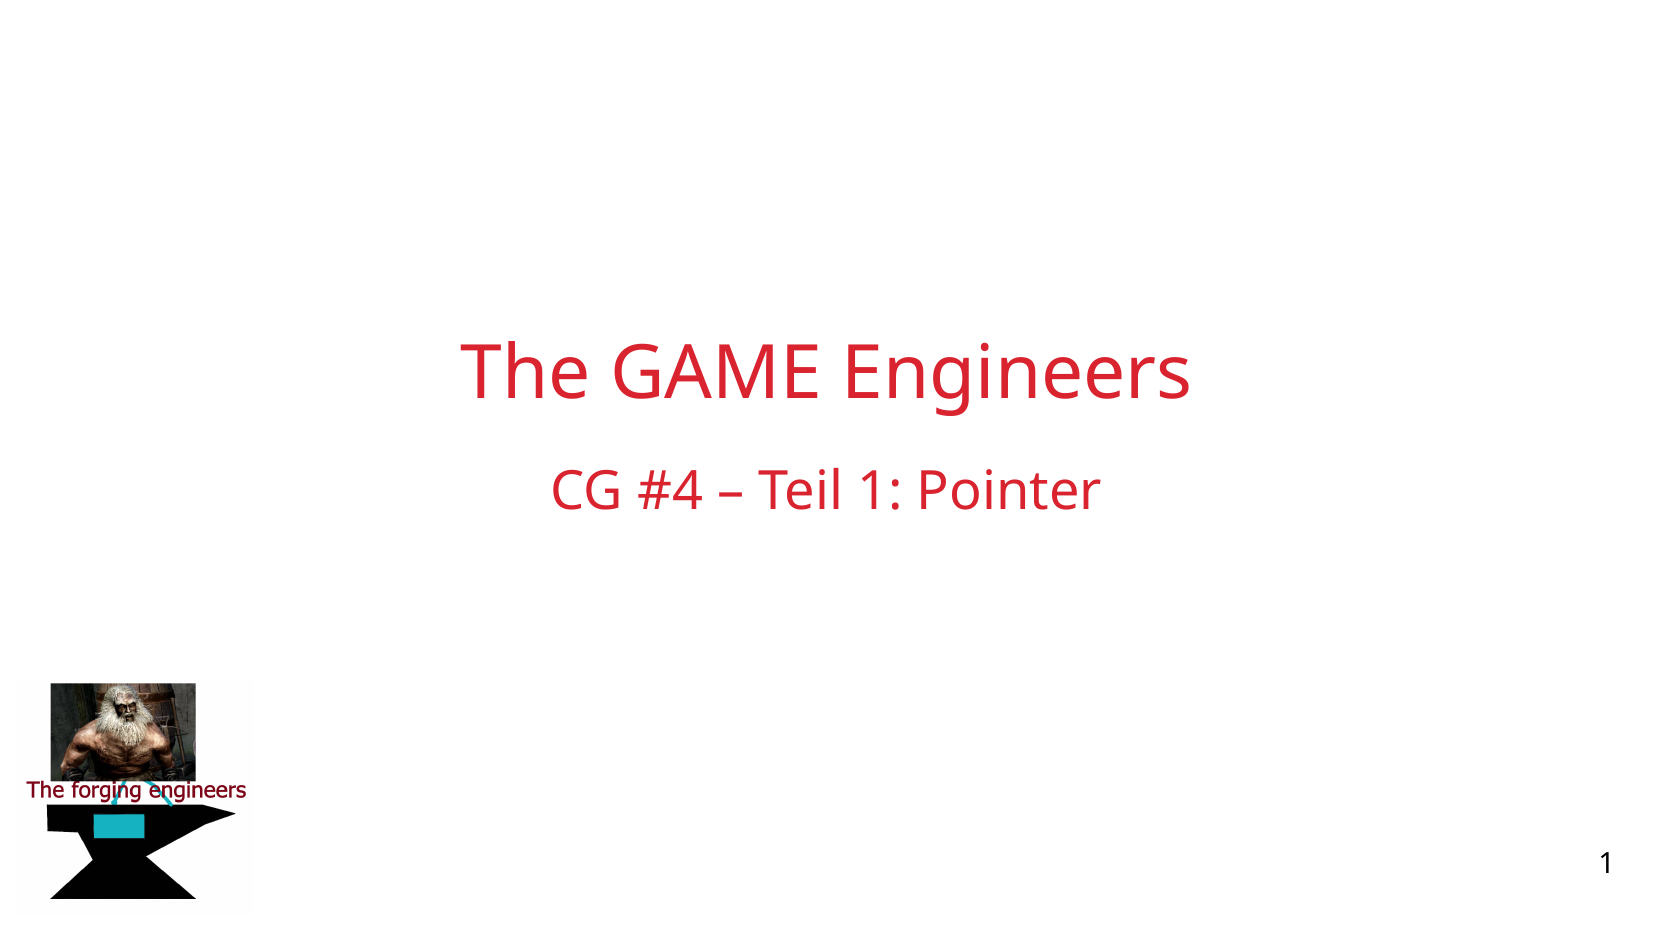

The GAME Engineers
CG #4 – Teil 1: Pointer